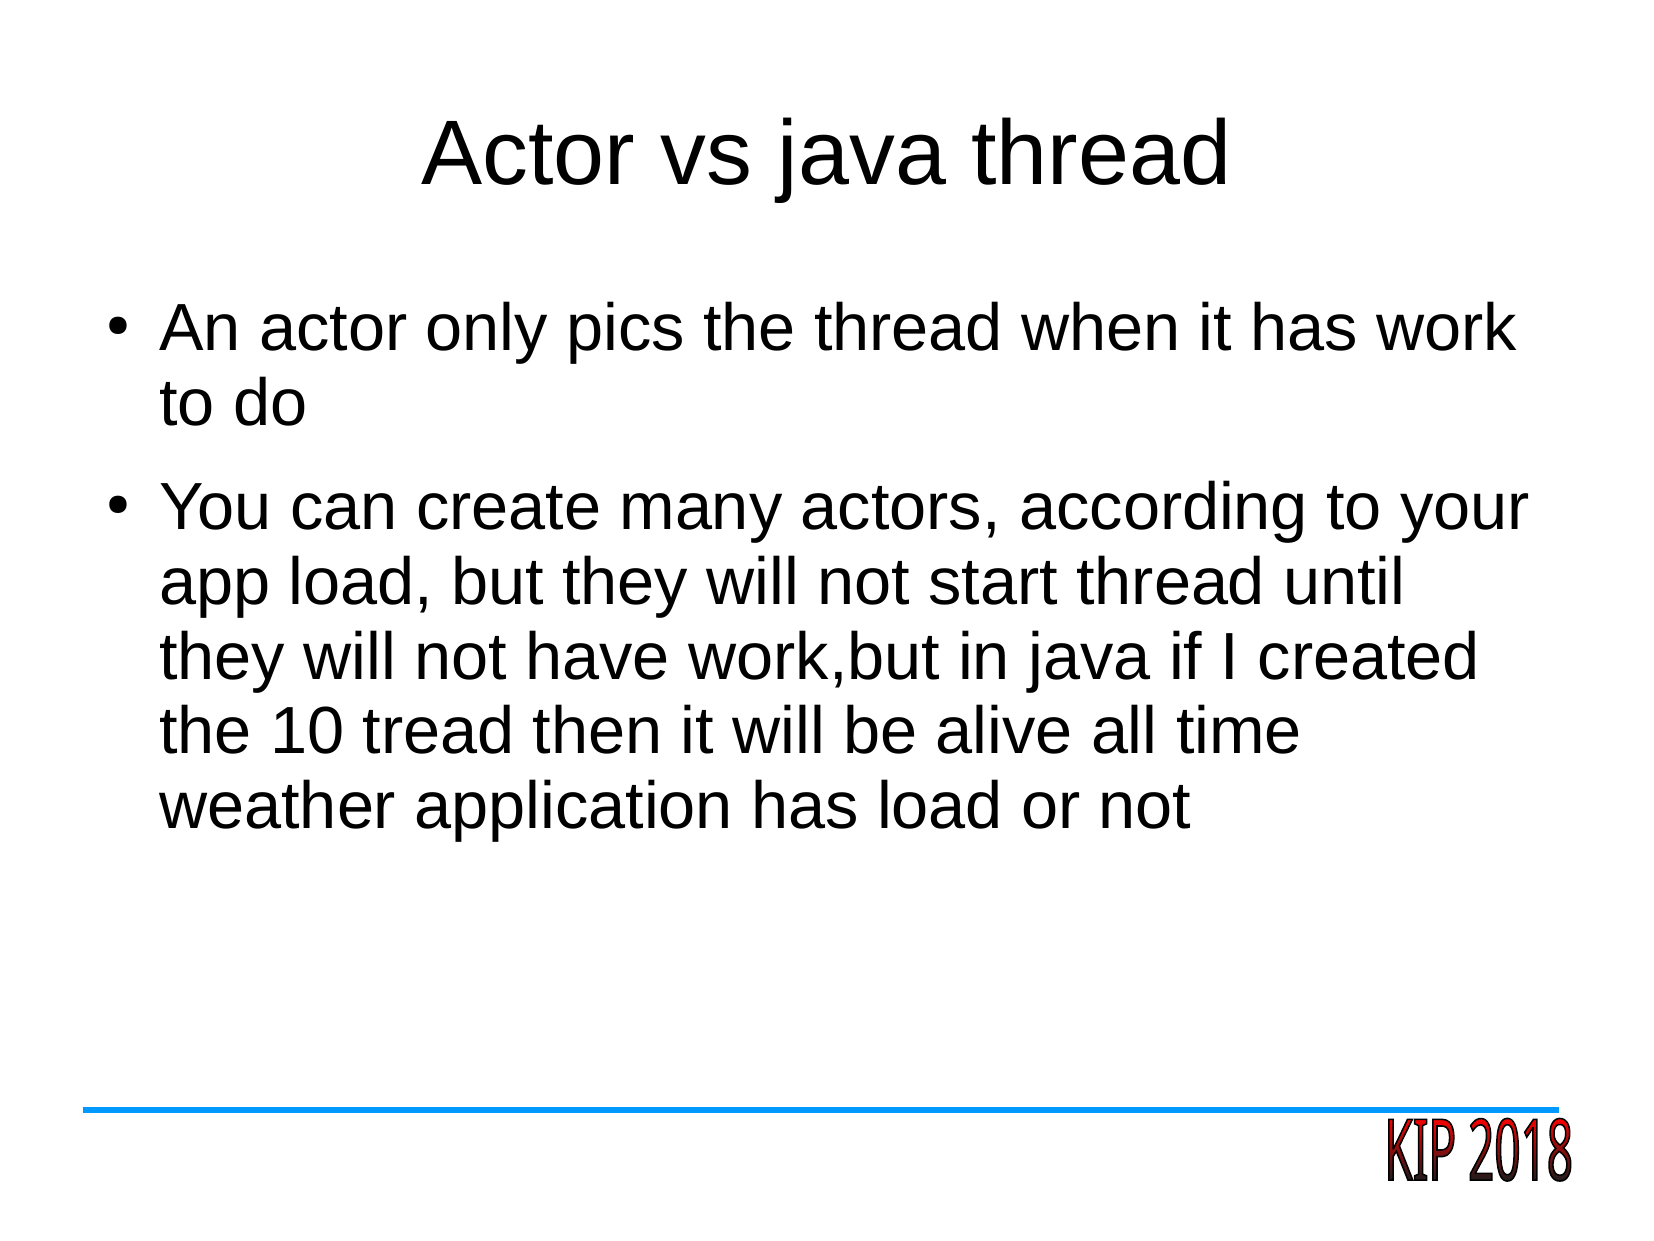

# Actor vs java thread
An actor only pics the thread when it has work to do
You can create many actors, according to your app load, but they will not start thread until they will not have work,but in java if I created the 10 tread then it will be alive all time weather application has load or not